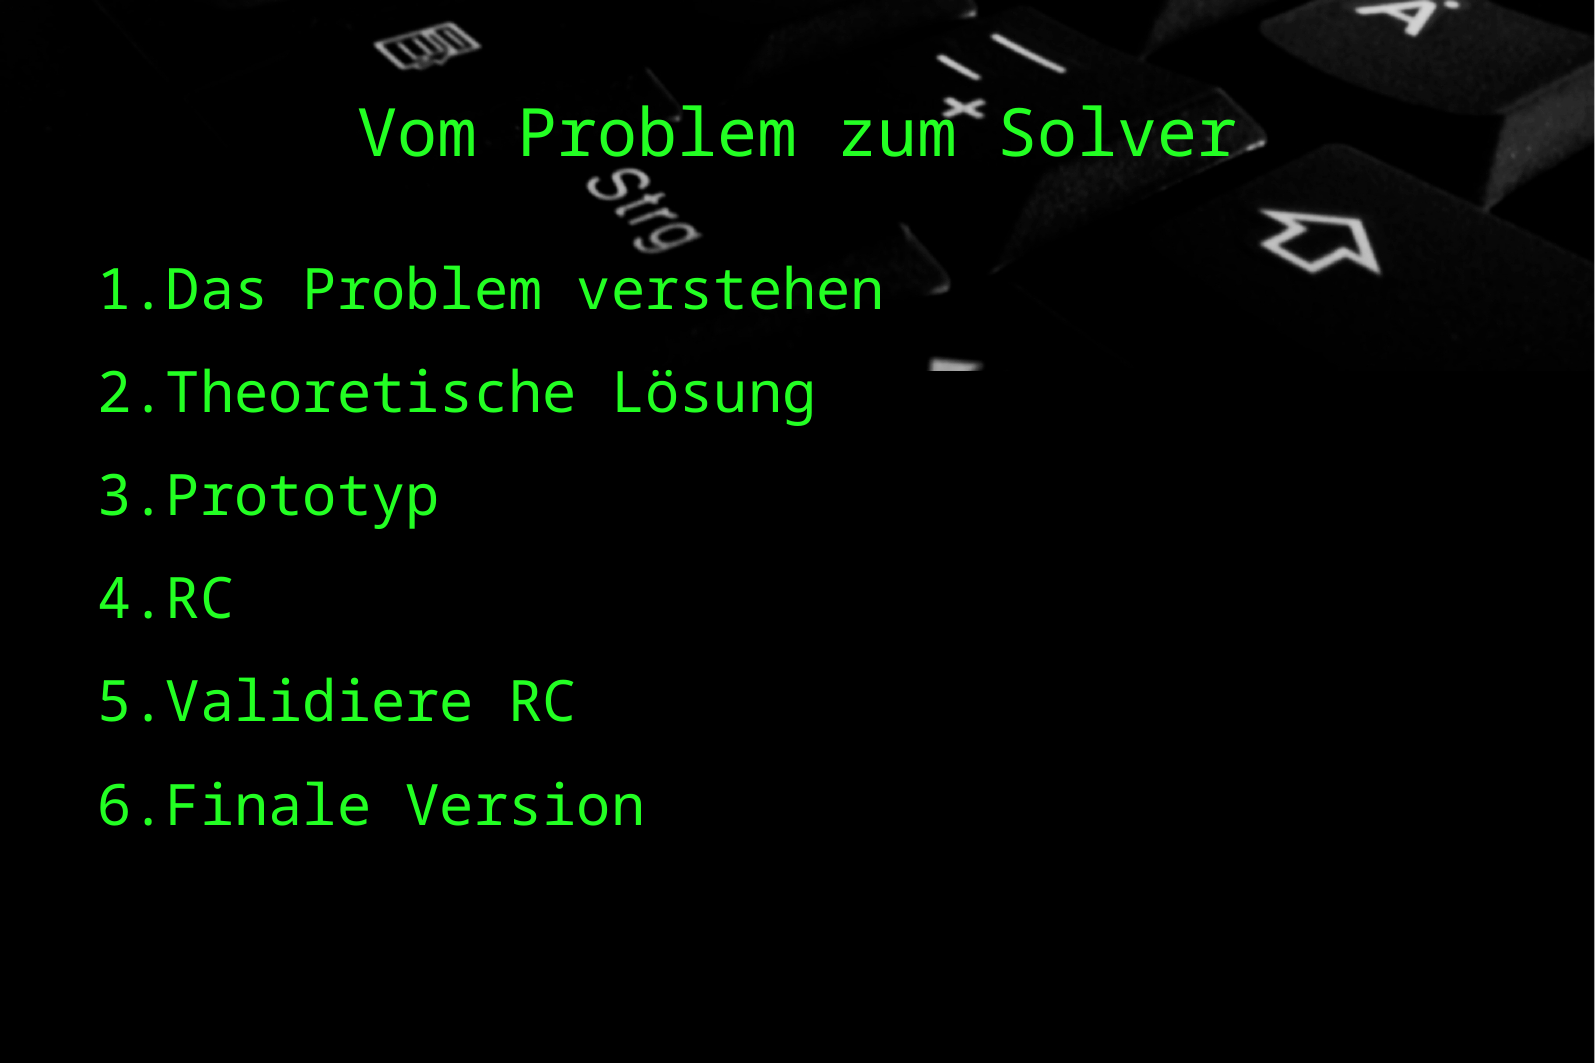

# Vom Problem zum Solver
Das Problem verstehen
Theoretische Lösung
Prototyp
RC
Validiere RC
Finale Version